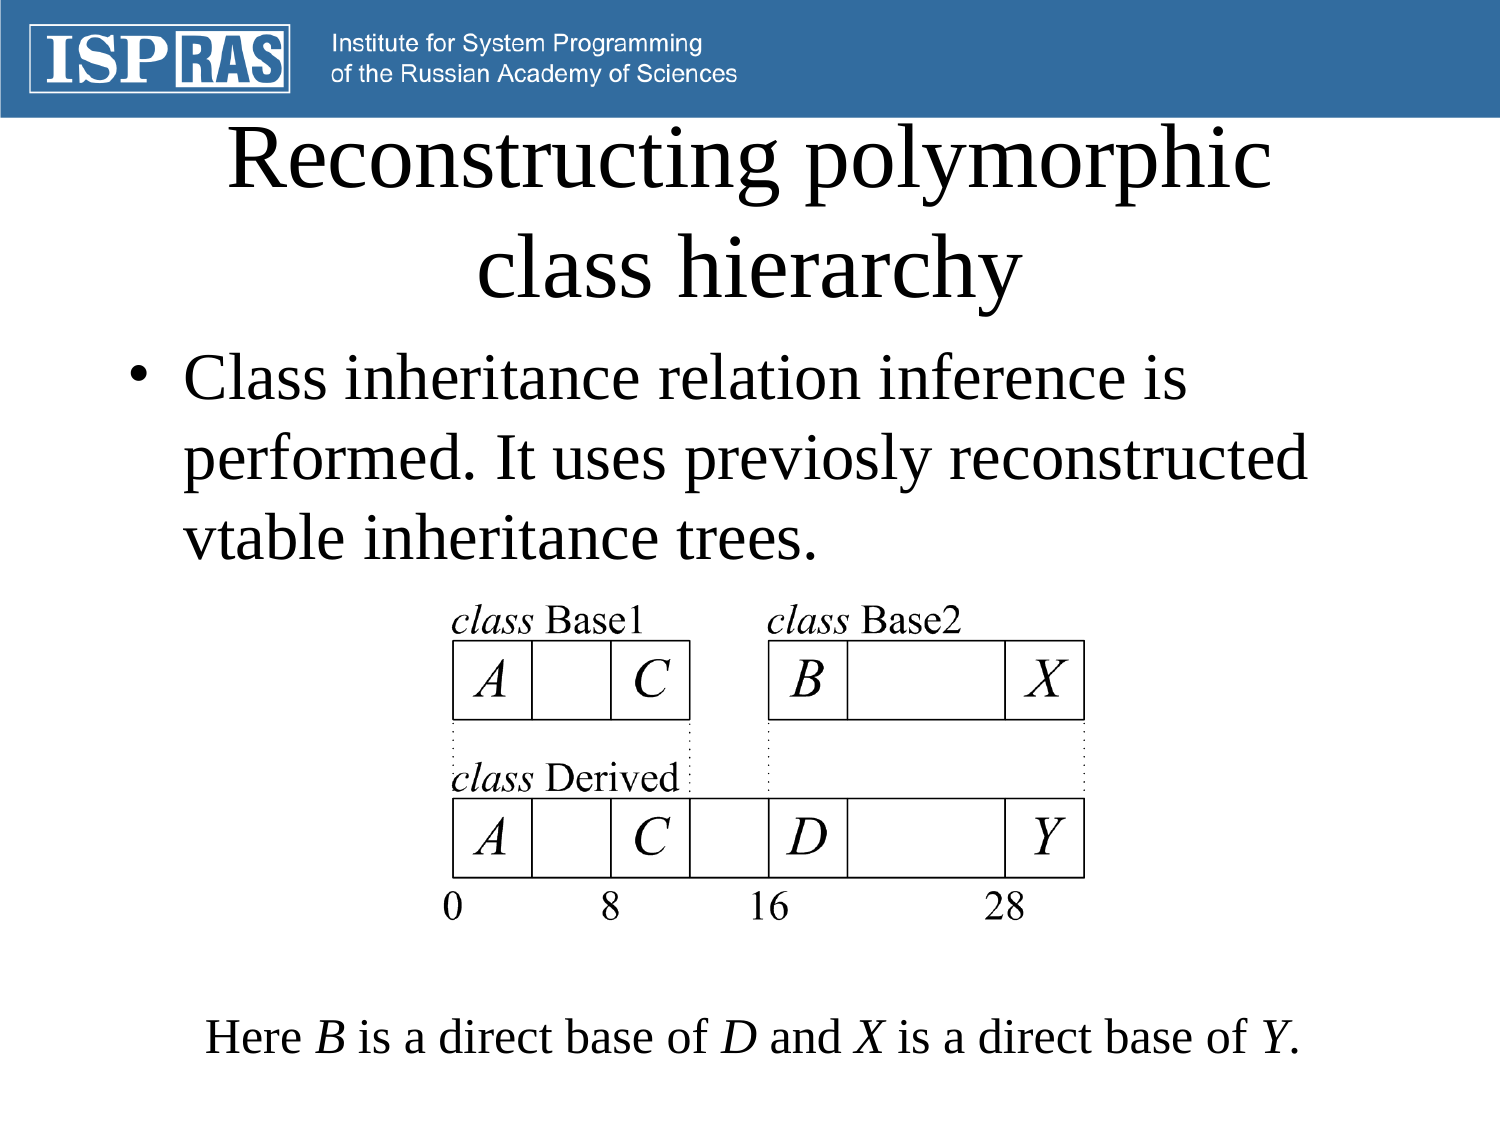

# Reconstructing polymorphic class hierarchy
Class inheritance relation inference is performed. It uses previosly reconstructed vtable inheritance trees.
Here B is a direct base of D and X is a direct base of Y.